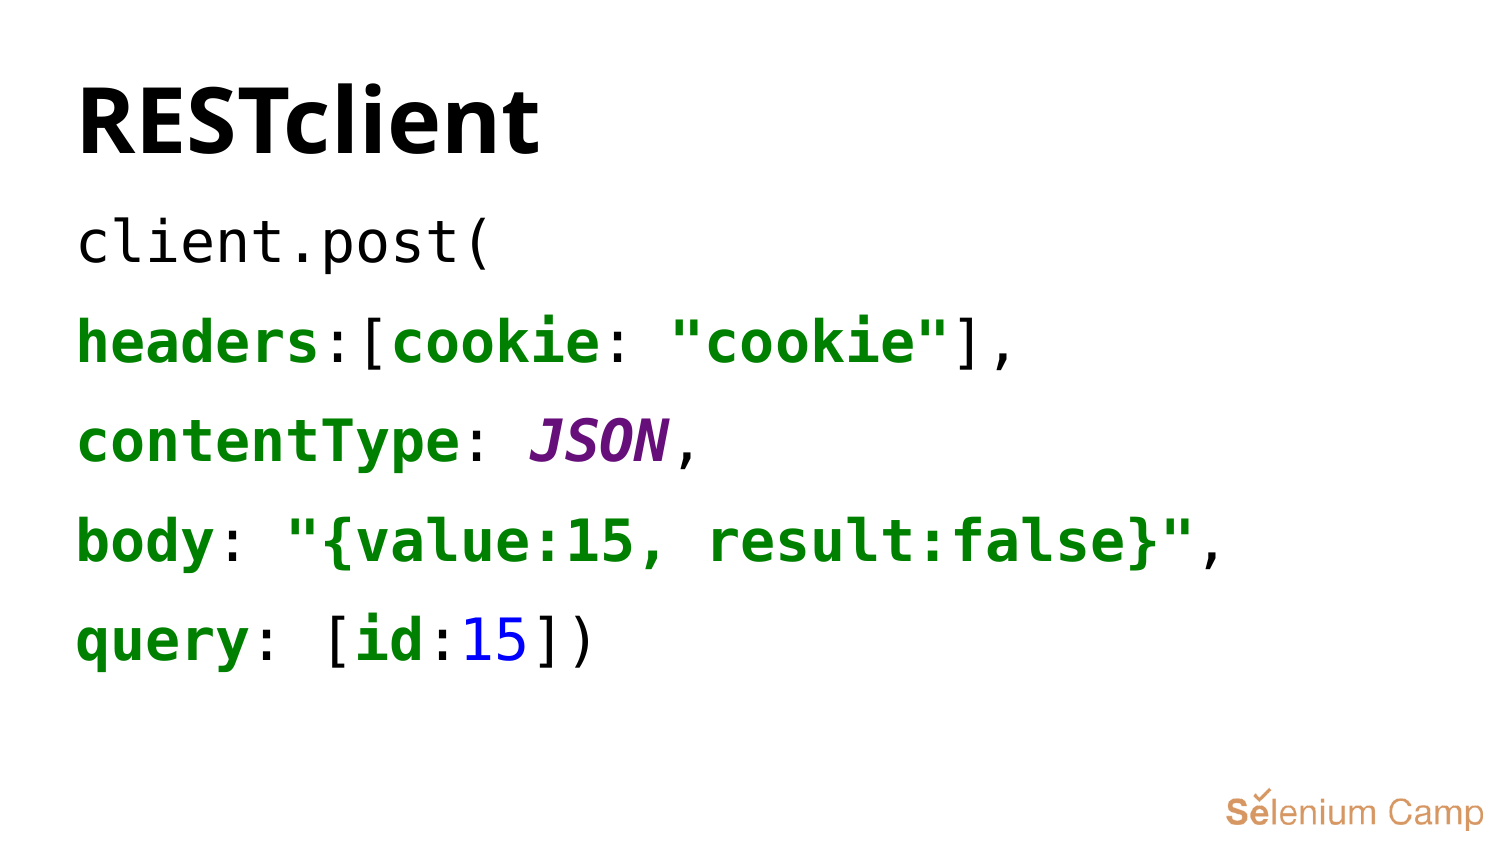

# RESTclient
client.post(
headers:[cookie: "cookie"],
contentType: JSON,
body: "{value:15, result:false}",
query: [id:15])